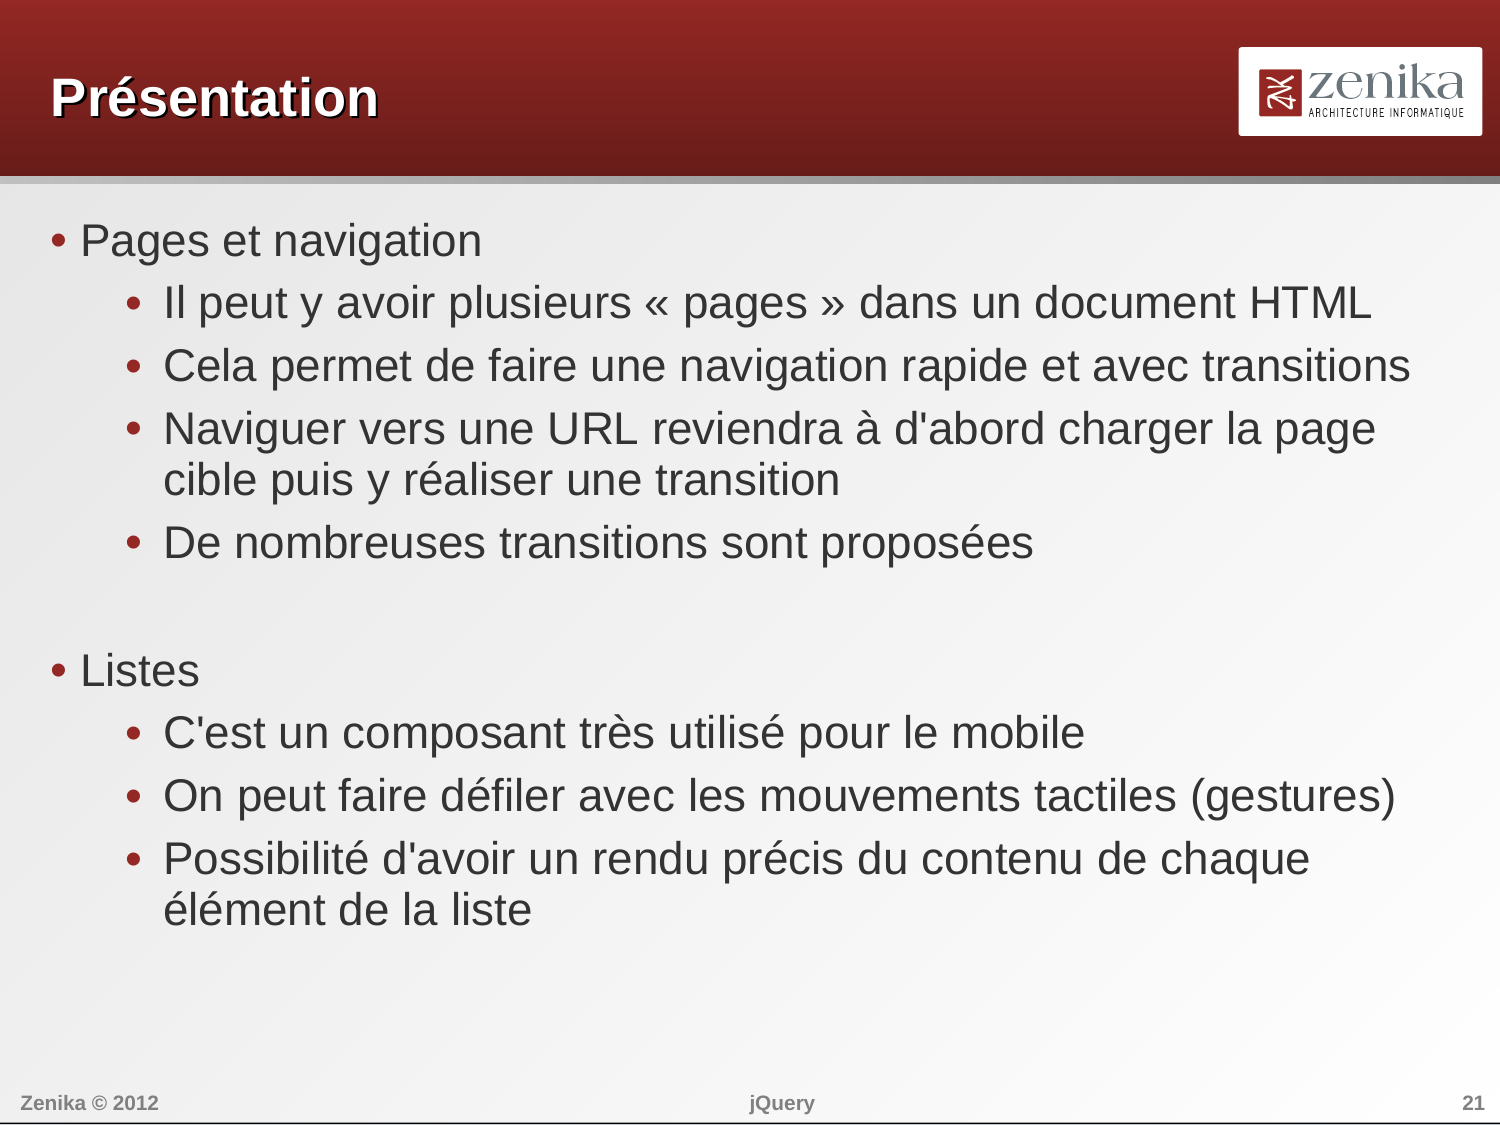

# Présentation
 Pages et navigation
Il peut y avoir plusieurs « pages » dans un document HTML
Cela permet de faire une navigation rapide et avec transitions
Naviguer vers une URL reviendra à d'abord charger la page cible puis y réaliser une transition
De nombreuses transitions sont proposées
 Listes
C'est un composant très utilisé pour le mobile
On peut faire défiler avec les mouvements tactiles (gestures)
Possibilité d'avoir un rendu précis du contenu de chaque élément de la liste